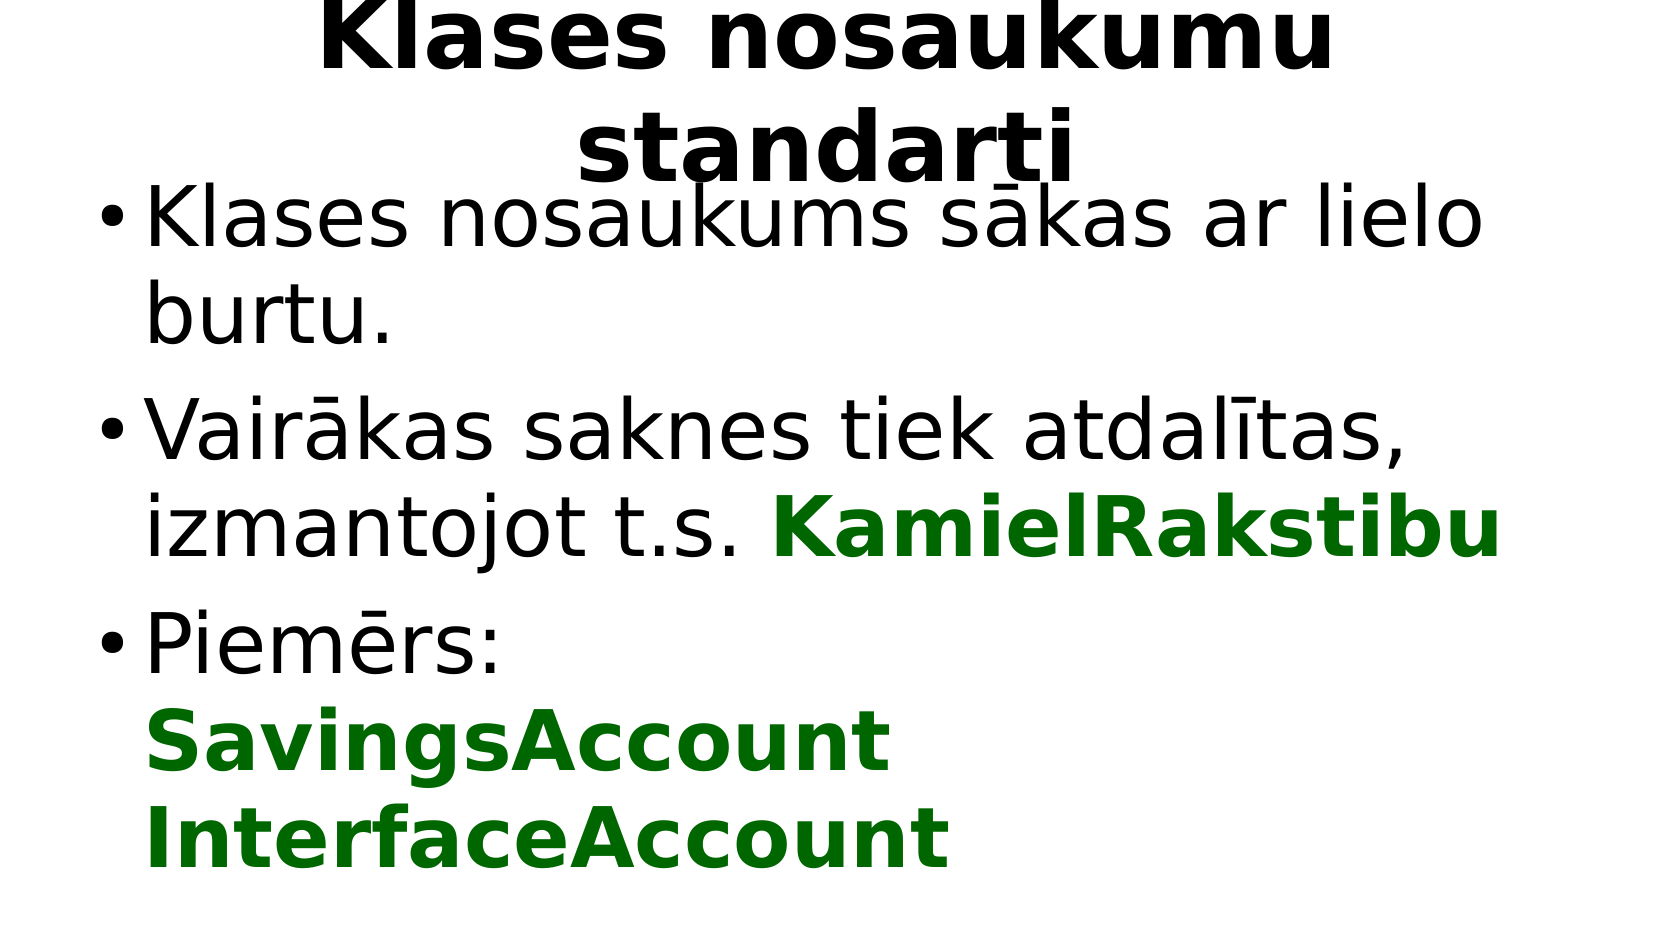

# Klases nosaukumu standarti
Klases nosaukums sākas ar lielo burtu.
Vairākas saknes tiek atdalītas, izmantojot t.s. KamielRakstibu
Piemērs:
SavingsAccount
InterfaceAccount